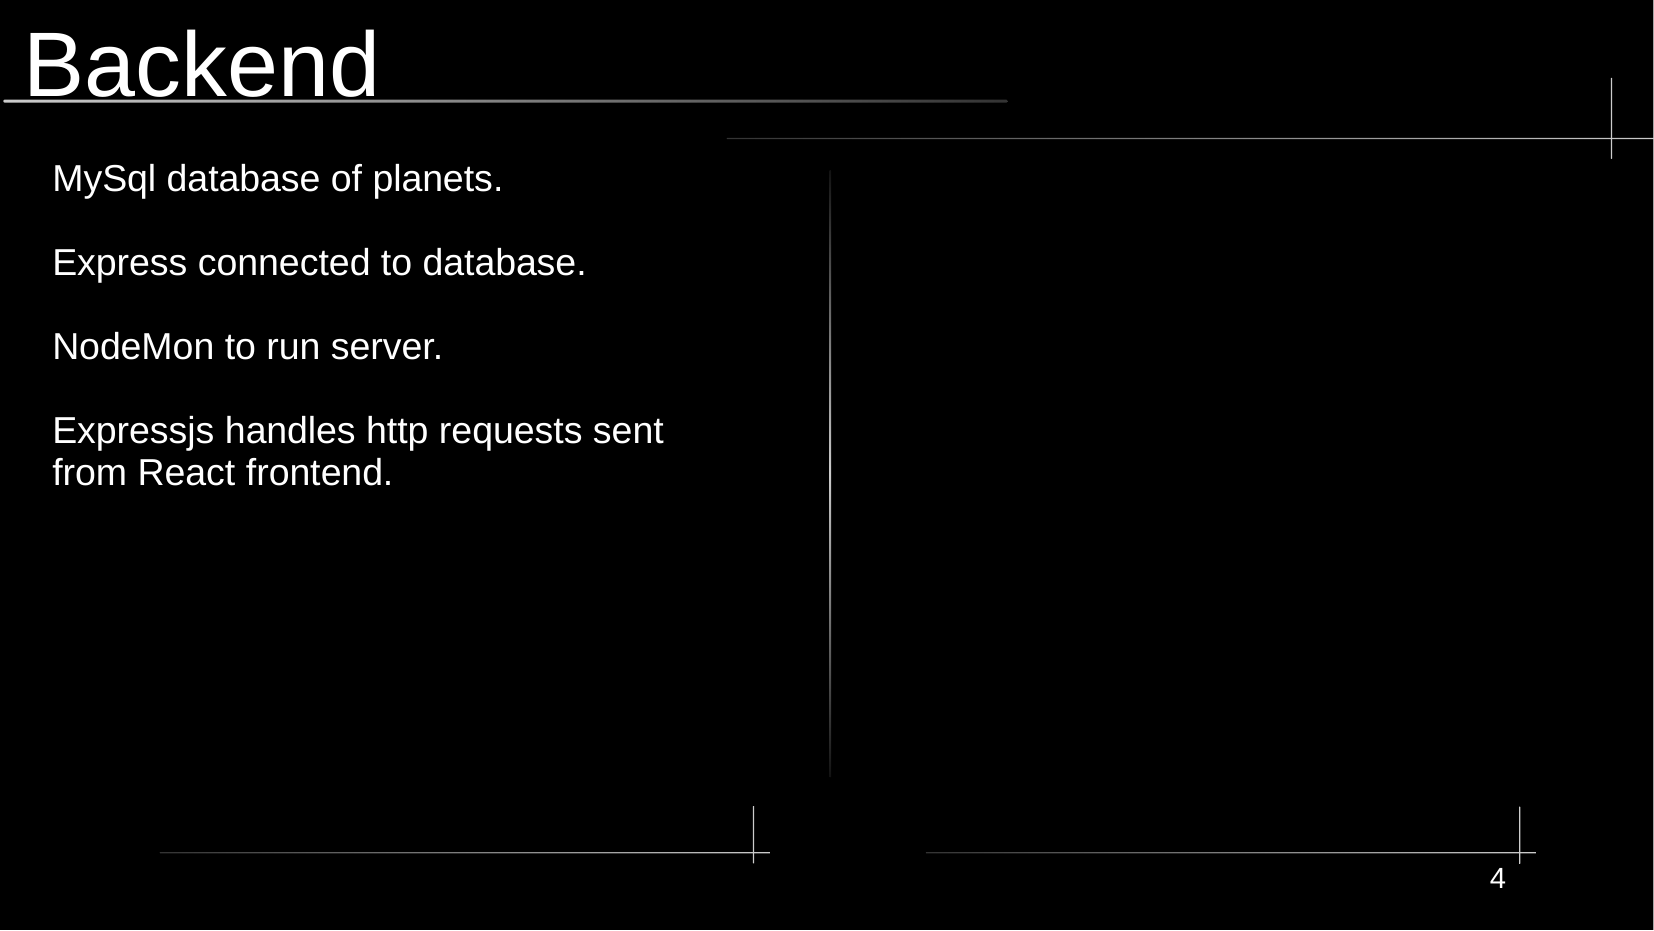

# Backend
MySql database of planets.
Express connected to database.
NodeMon to run server.
Expressjs handles http requests sent from React frontend.
4